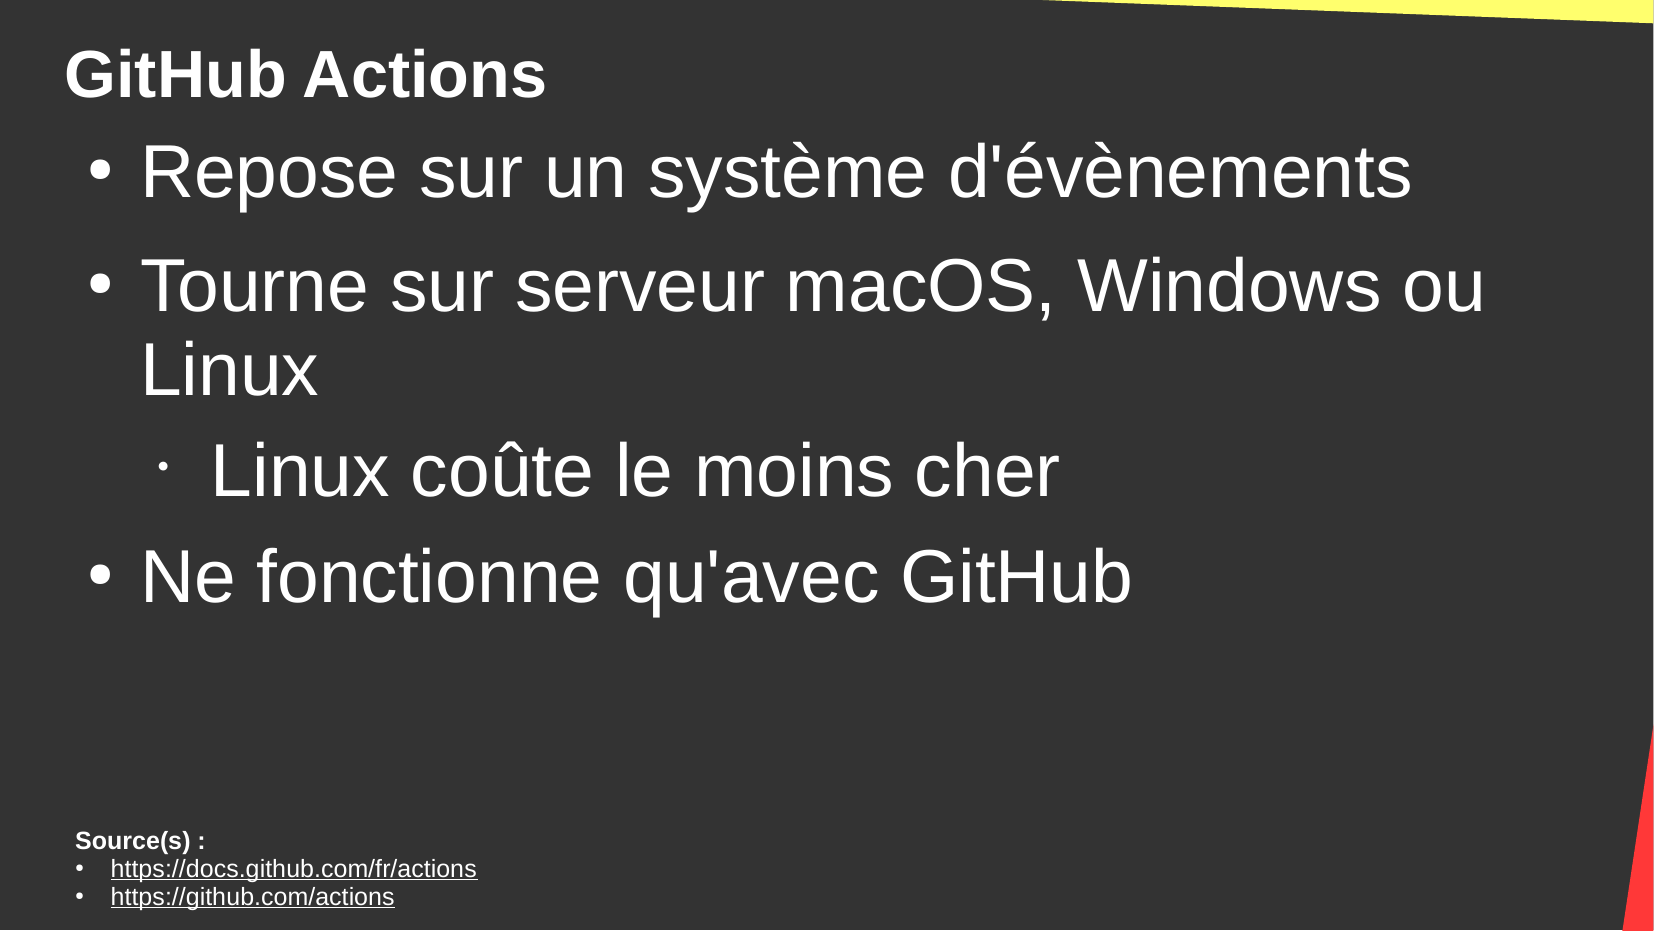

# GitHub Actions
Repose sur un système d'évènements
Tourne sur serveur macOS, Windows ou Linux
Linux coûte le moins cher
Ne fonctionne qu'avec GitHub
Source(s) :
https://docs.github.com/fr/actions
https://github.com/actions